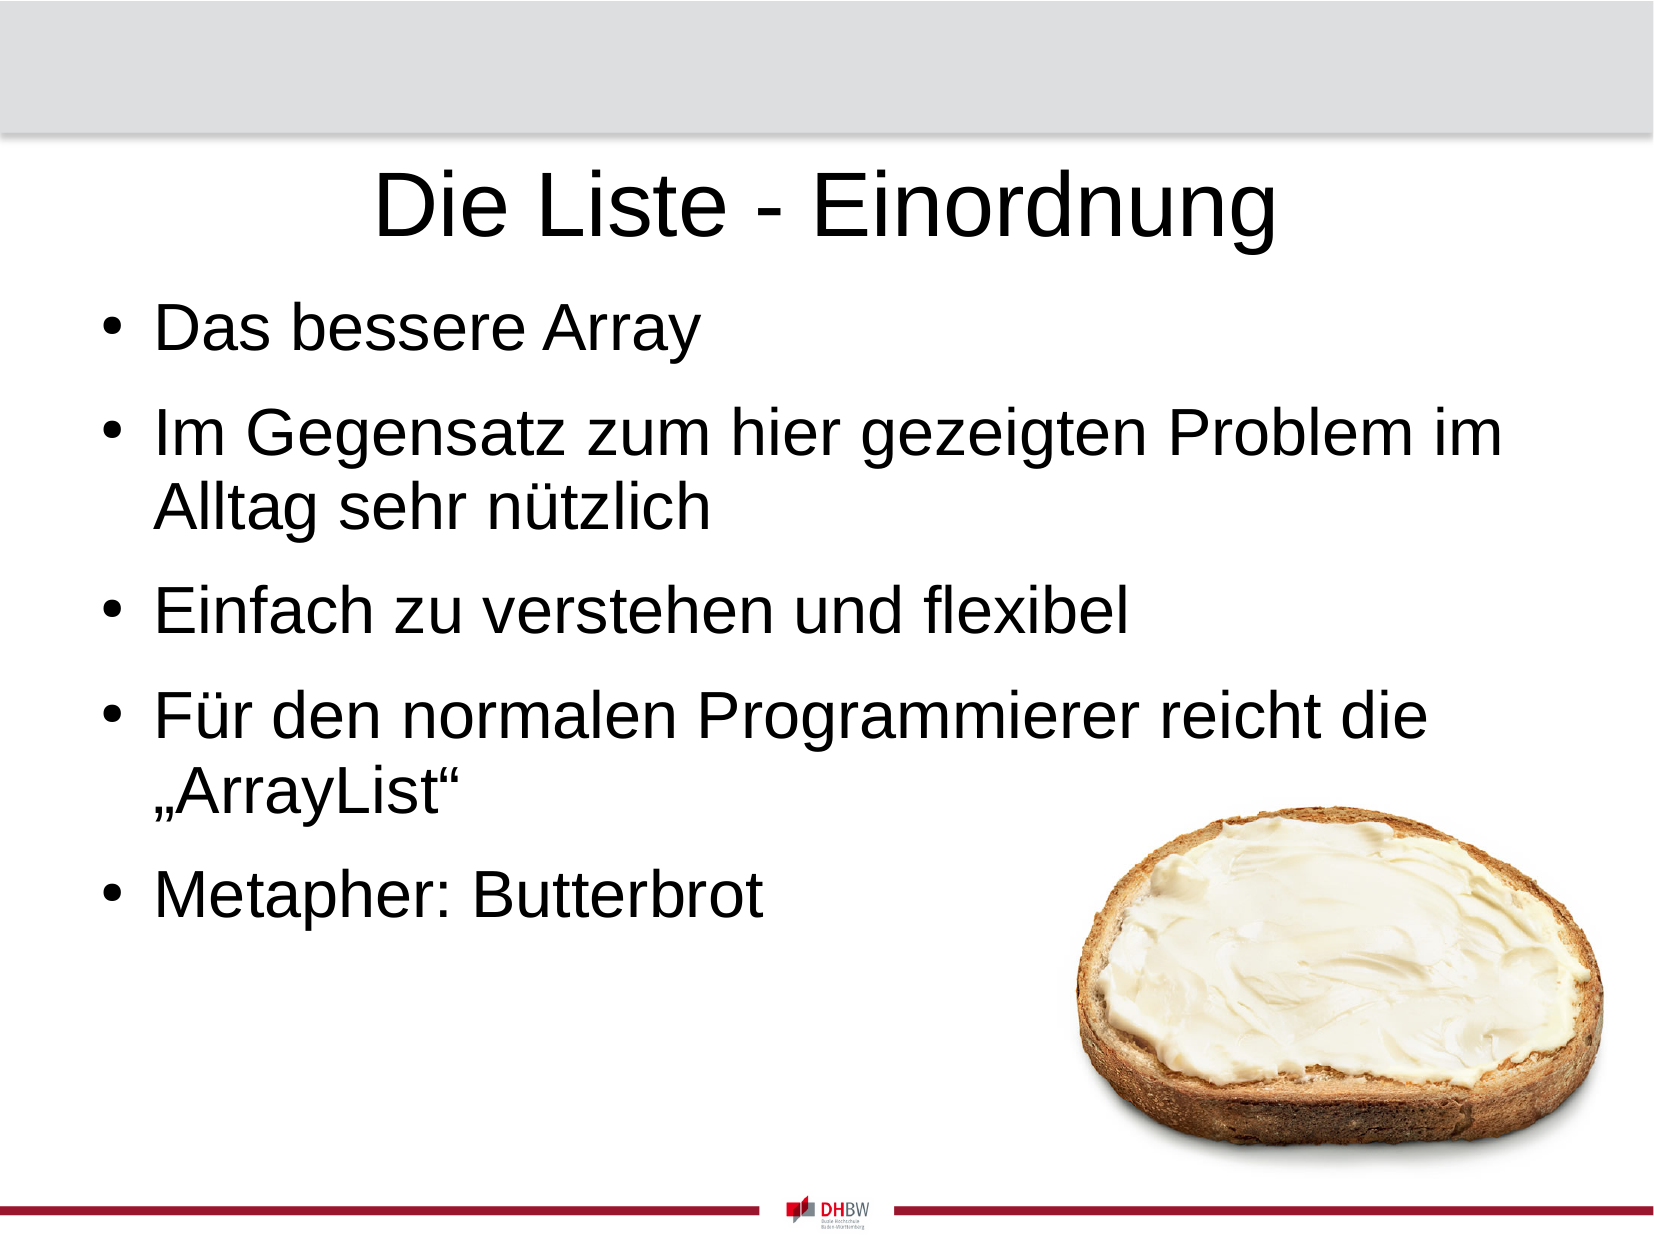

# Die Liste - Einordnung
Das bessere Array
Im Gegensatz zum hier gezeigten Problem im Alltag sehr nützlich
Einfach zu verstehen und flexibel
Für den normalen Programmierer reicht die „ArrayList“
Metapher: Butterbrot